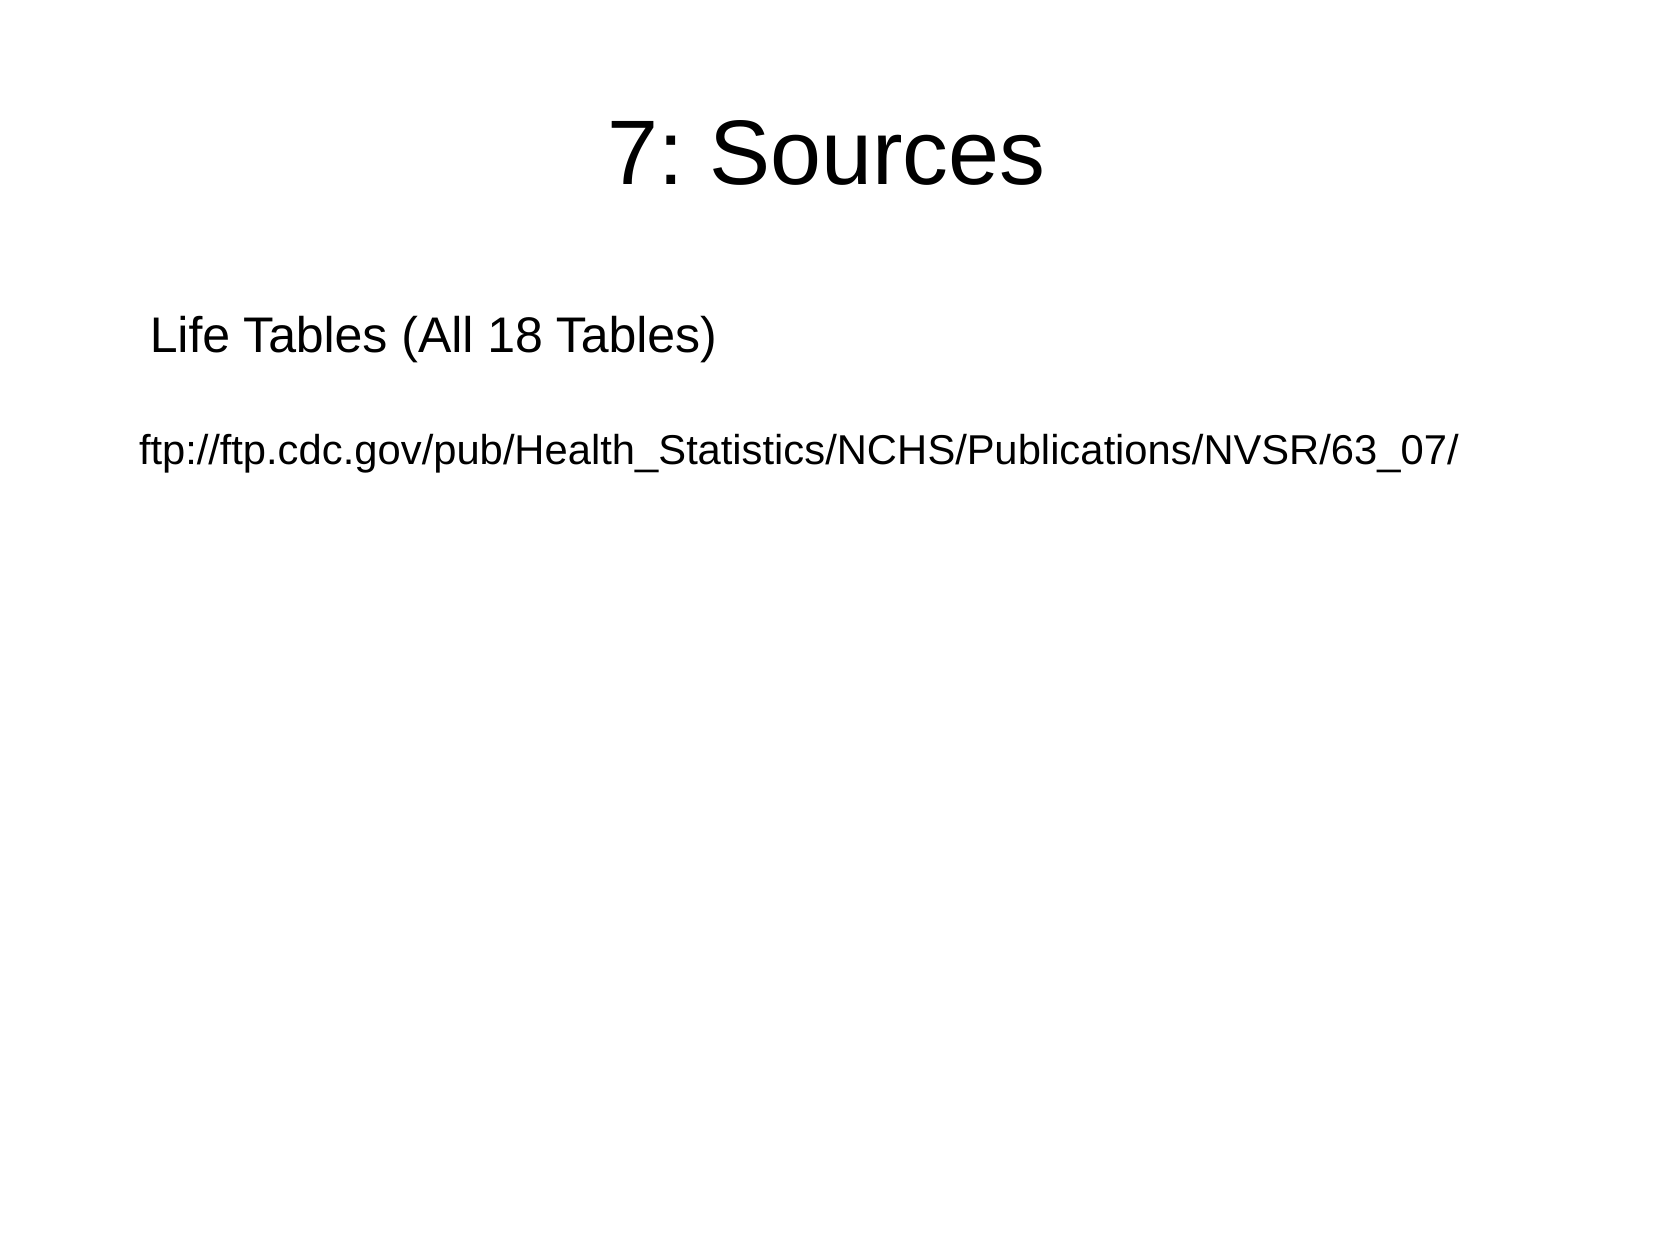

# 7: Sources
Life Tables (All 18 Tables)
 ftp://ftp.cdc.gov/pub/Health_Statistics/NCHS/Publications/NVSR/63_07/